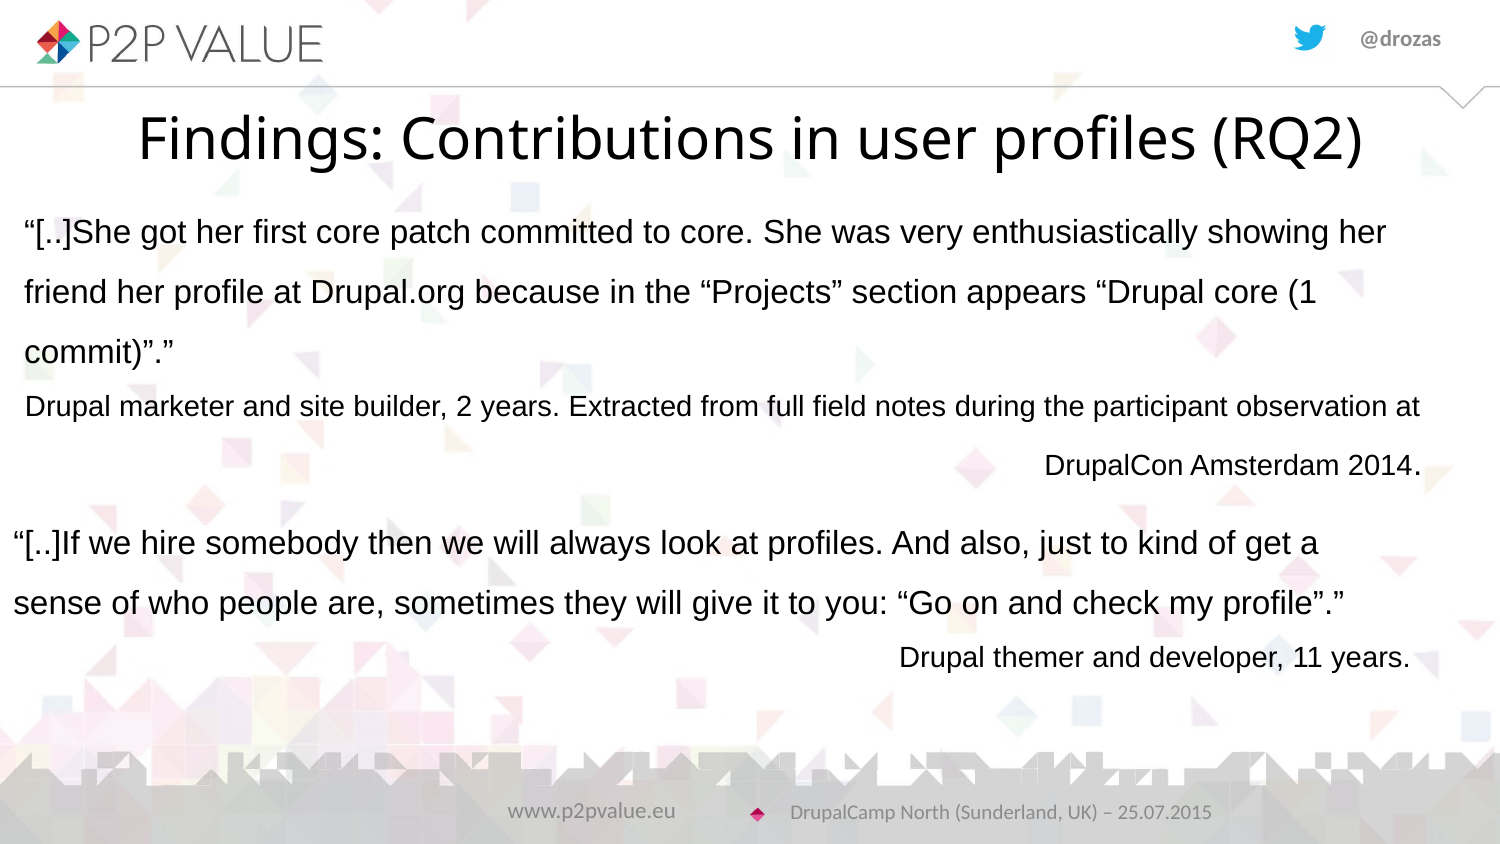

@drozas
Findings: Contributions in user profiles (RQ2)
# “[..]She got her first core patch committed to core. She was very enthusiastically showing her friend her profile at Drupal.org because in the “Projects” section appears “Drupal core (1 commit)”.”
Drupal marketer and site builder, 2 years. Extracted from full field notes during the participant observation at DrupalCon Amsterdam 2014.
“[..]If we hire somebody then we will always look at profiles. And also, just to kind of get a sense of who people are, sometimes they will give it to you: “Go on and check my profile”.”
Drupal themer and developer, 11 years.
DrupalCamp North (Sunderland, UK) – 25.07.2015
www.p2pvalue.eu